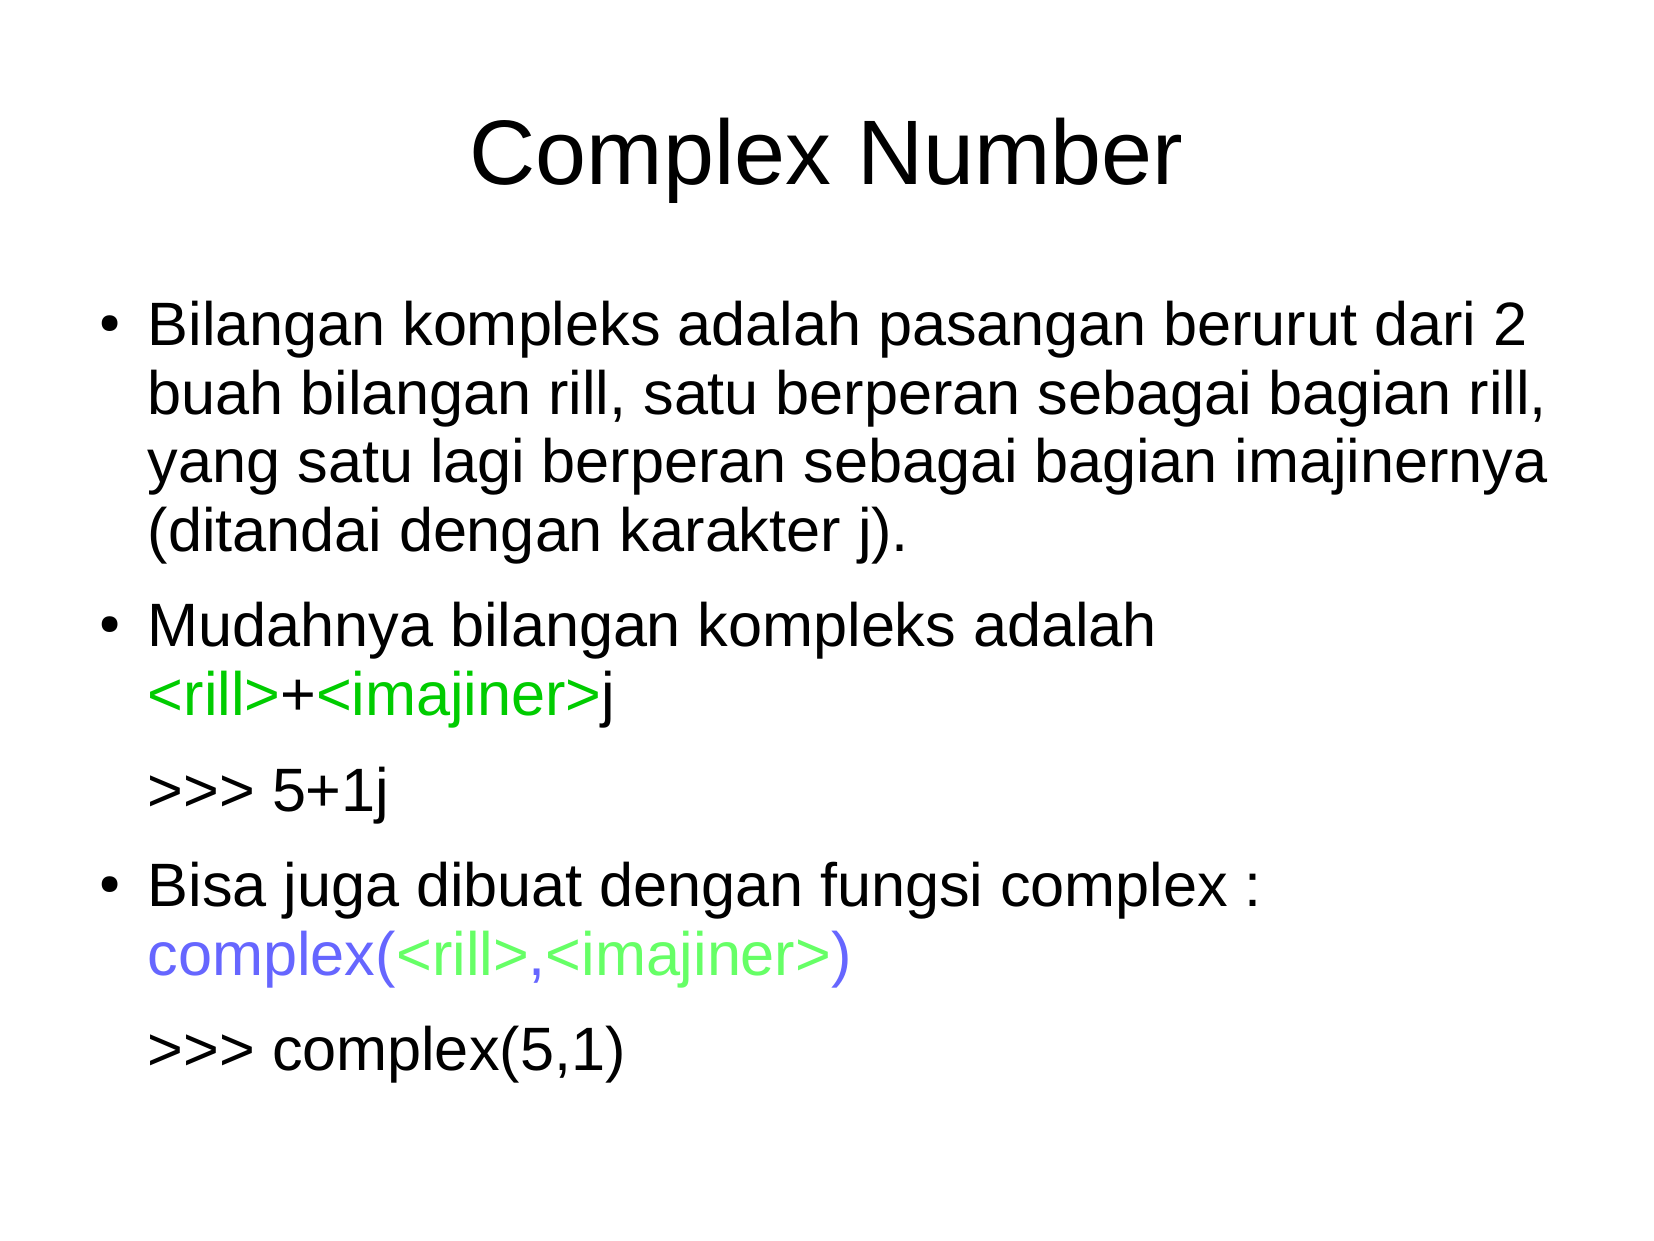

# Complex Number
Bilangan kompleks adalah pasangan berurut dari 2 buah bilangan rill, satu berperan sebagai bagian rill, yang satu lagi berperan sebagai bagian imajinernya (ditandai dengan karakter j).
Mudahnya bilangan kompleks adalah <rill>+<imajiner>j
>>> 5+1j
Bisa juga dibuat dengan fungsi complex : complex(<rill>,<imajiner>)
>>> complex(5,1)